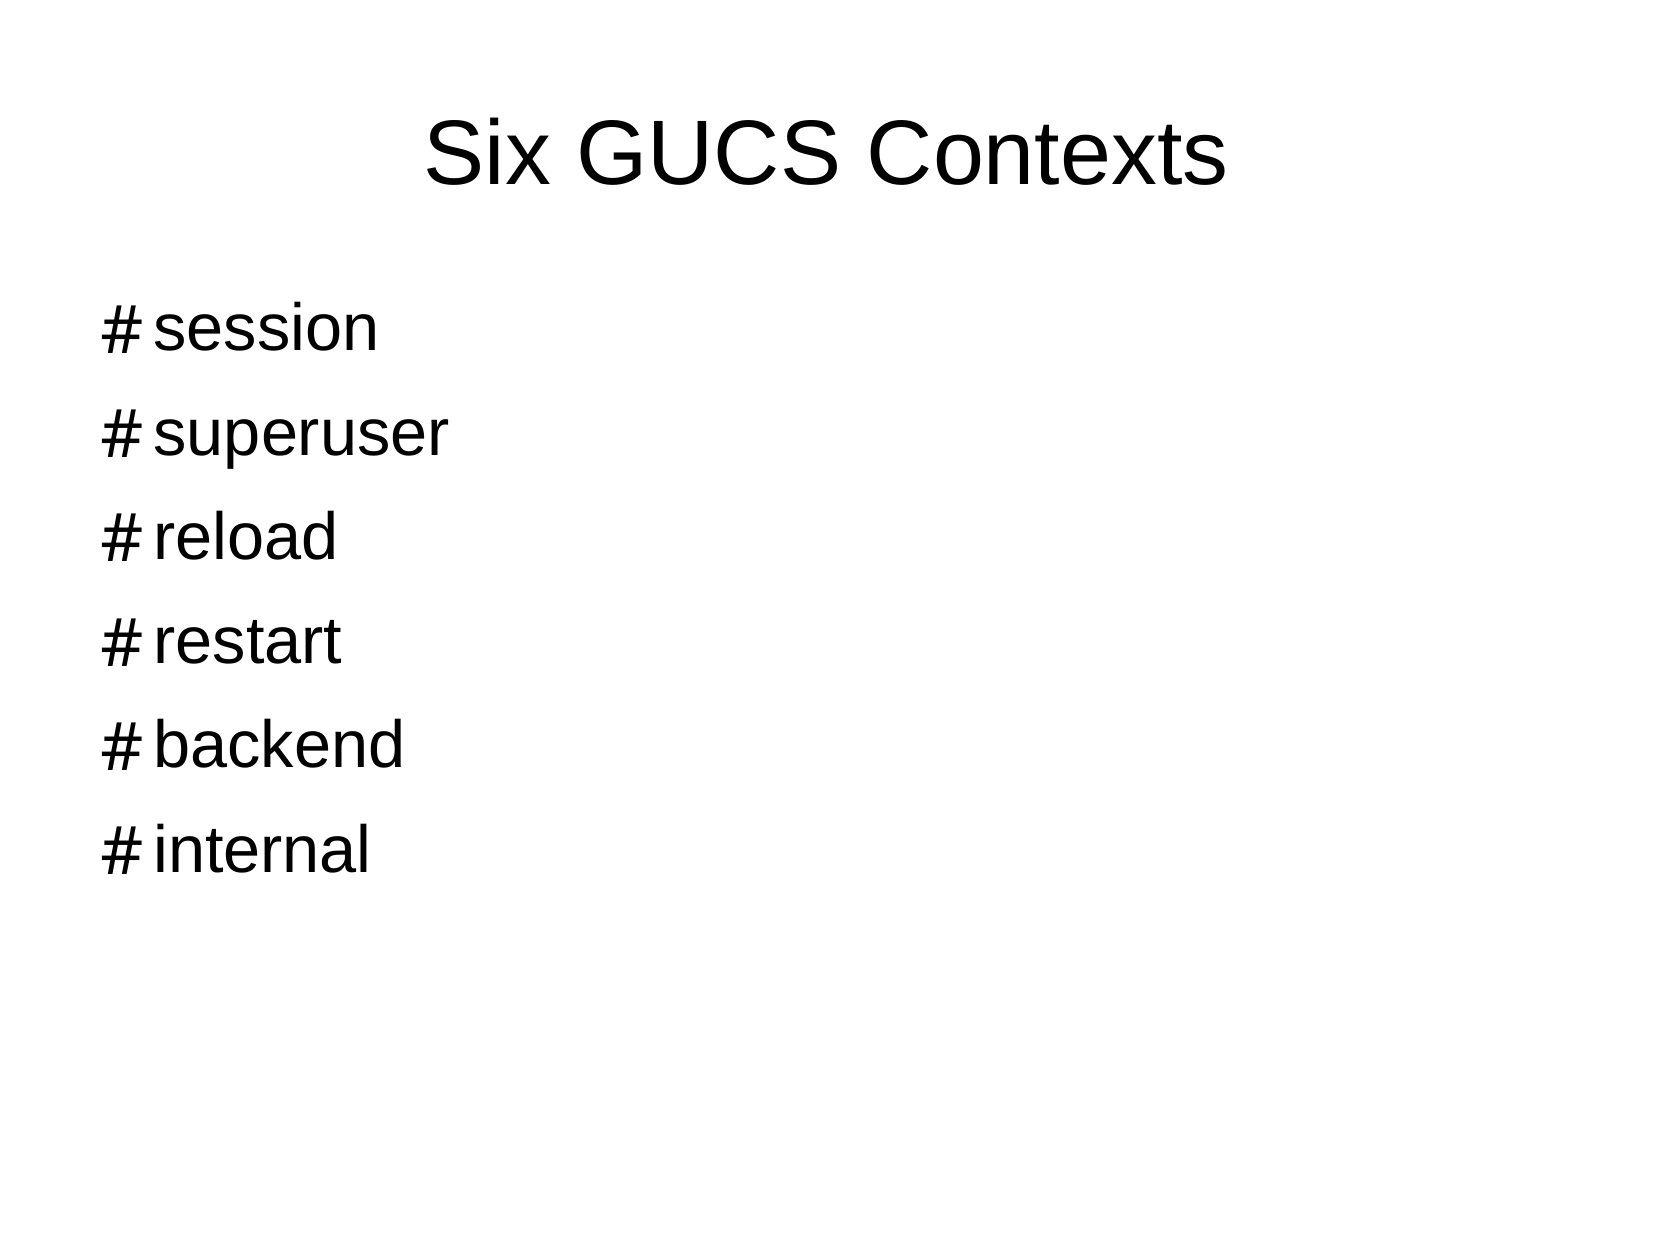

# Six GUCS Contexts
session
superuser
reload
restart
backend
internal